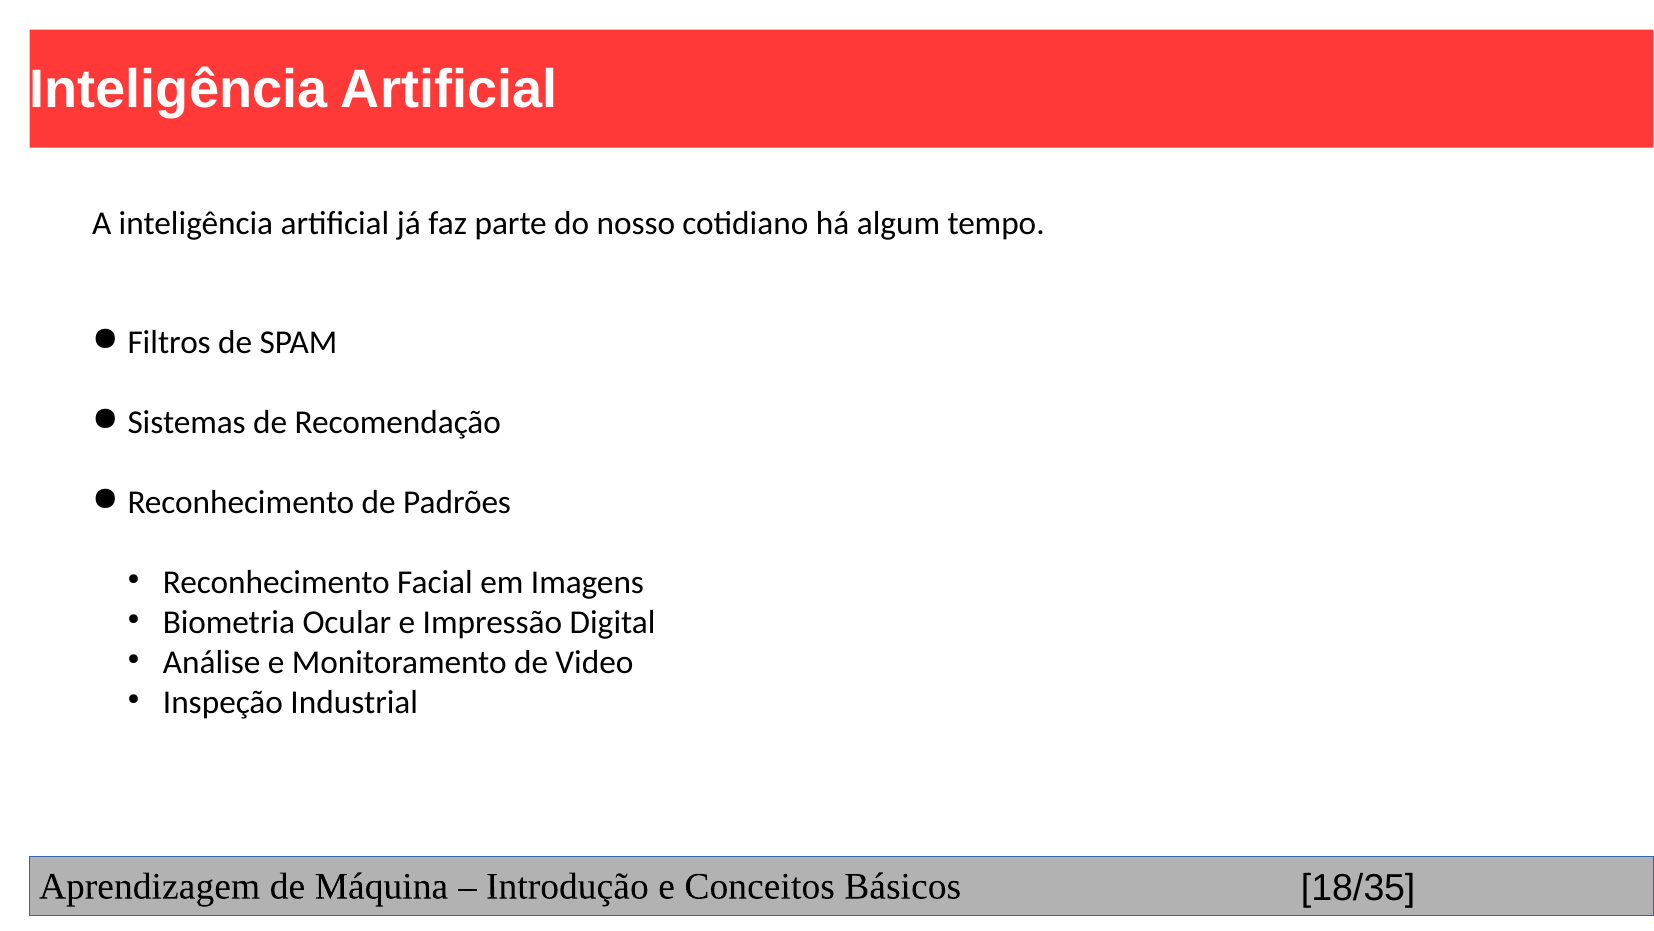

# Inteligência Artificial
A inteligência artificial já faz parte do nosso cotidiano há algum tempo.
Filtros de SPAM
Sistemas de Recomendação
Reconhecimento de Padrões
Reconhecimento Facial em Imagens
Biometria Ocular e Impressão Digital
Análise e Monitoramento de Video
Inspeção Industrial